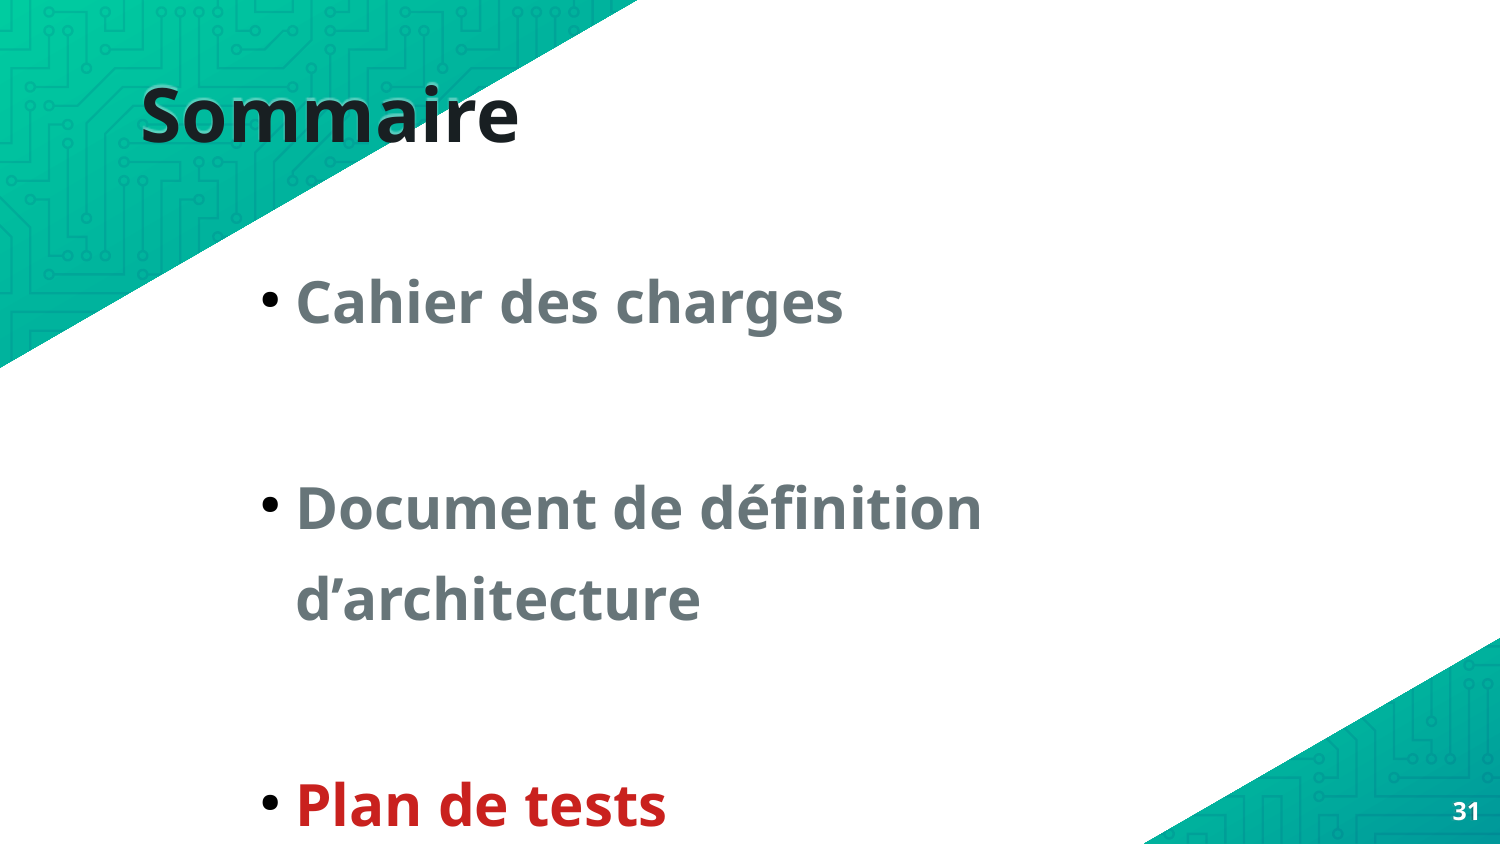

Sommaire
# Cahier des charges
Document de définition d’architecture
Plan de tests